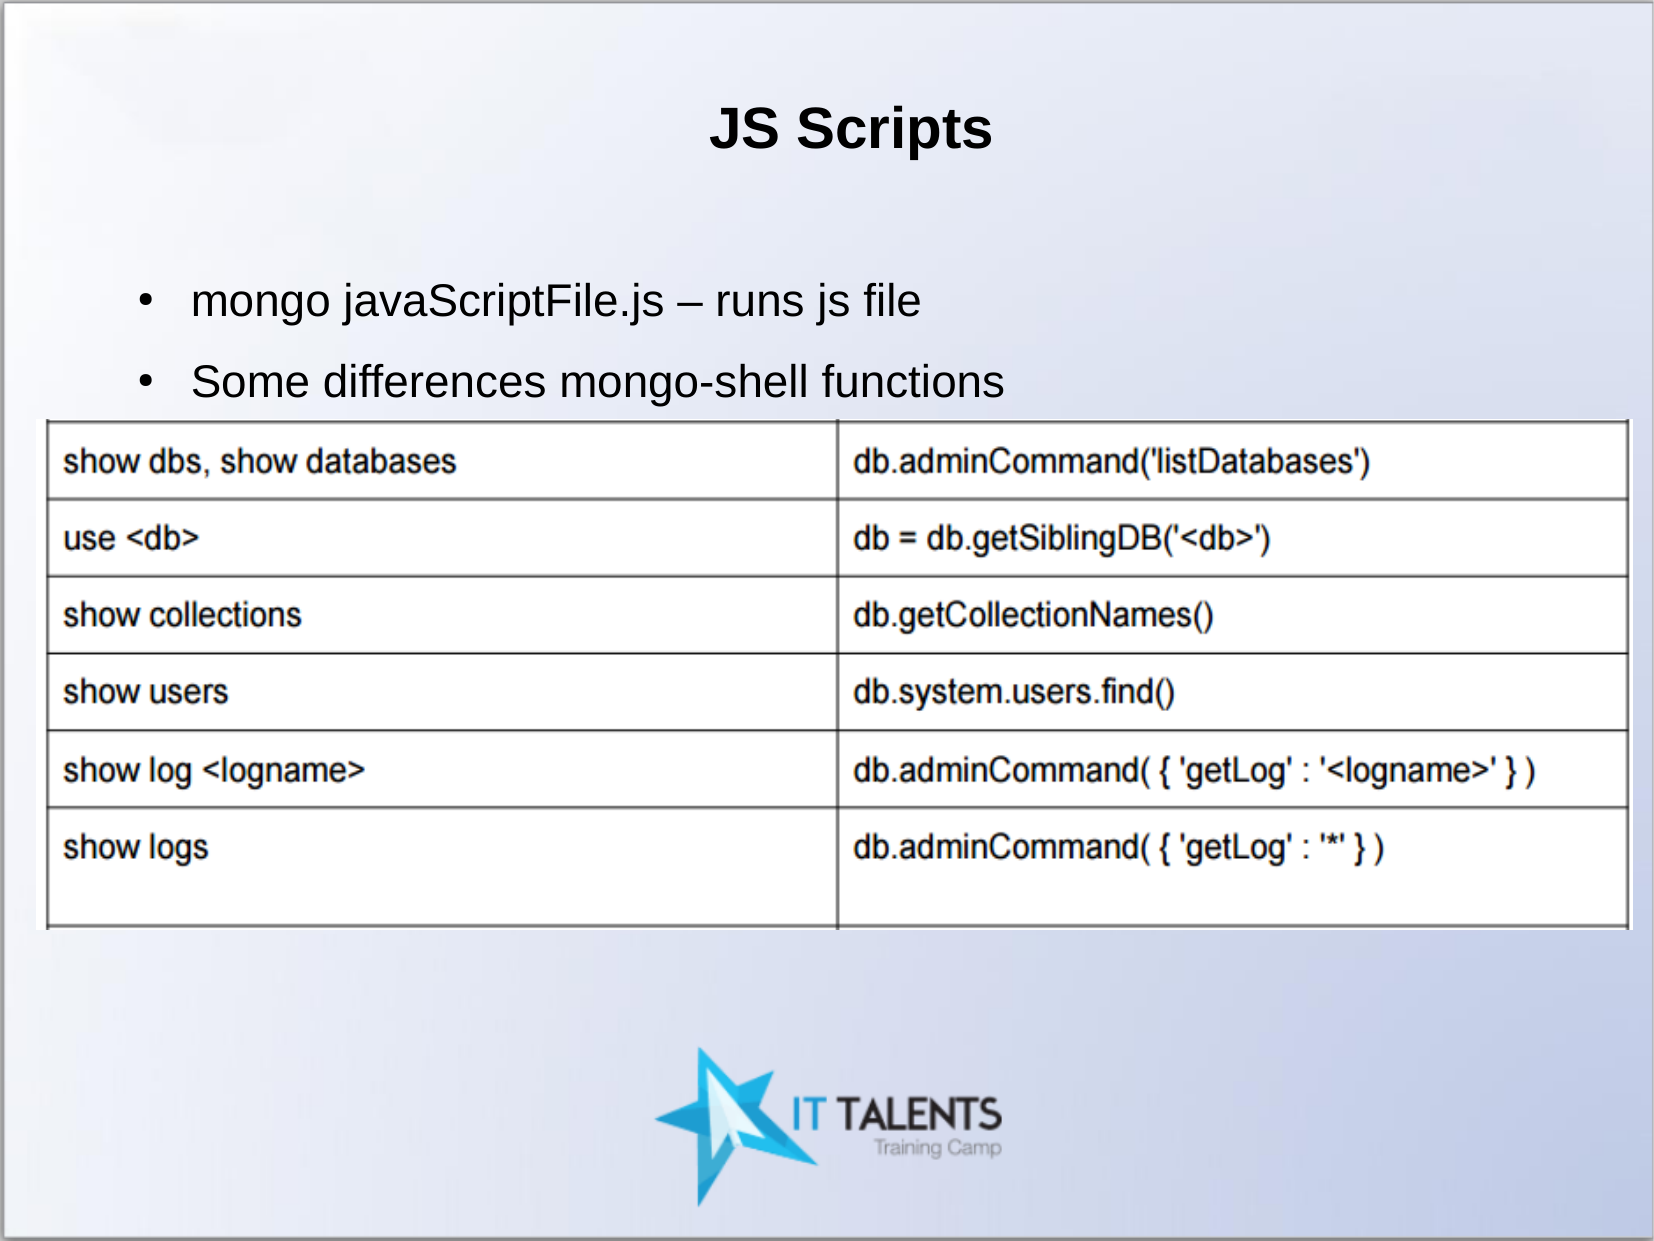

# JS Scripts
mongo javaScriptFile.js – runs js file
Some differences mongo-shell functions